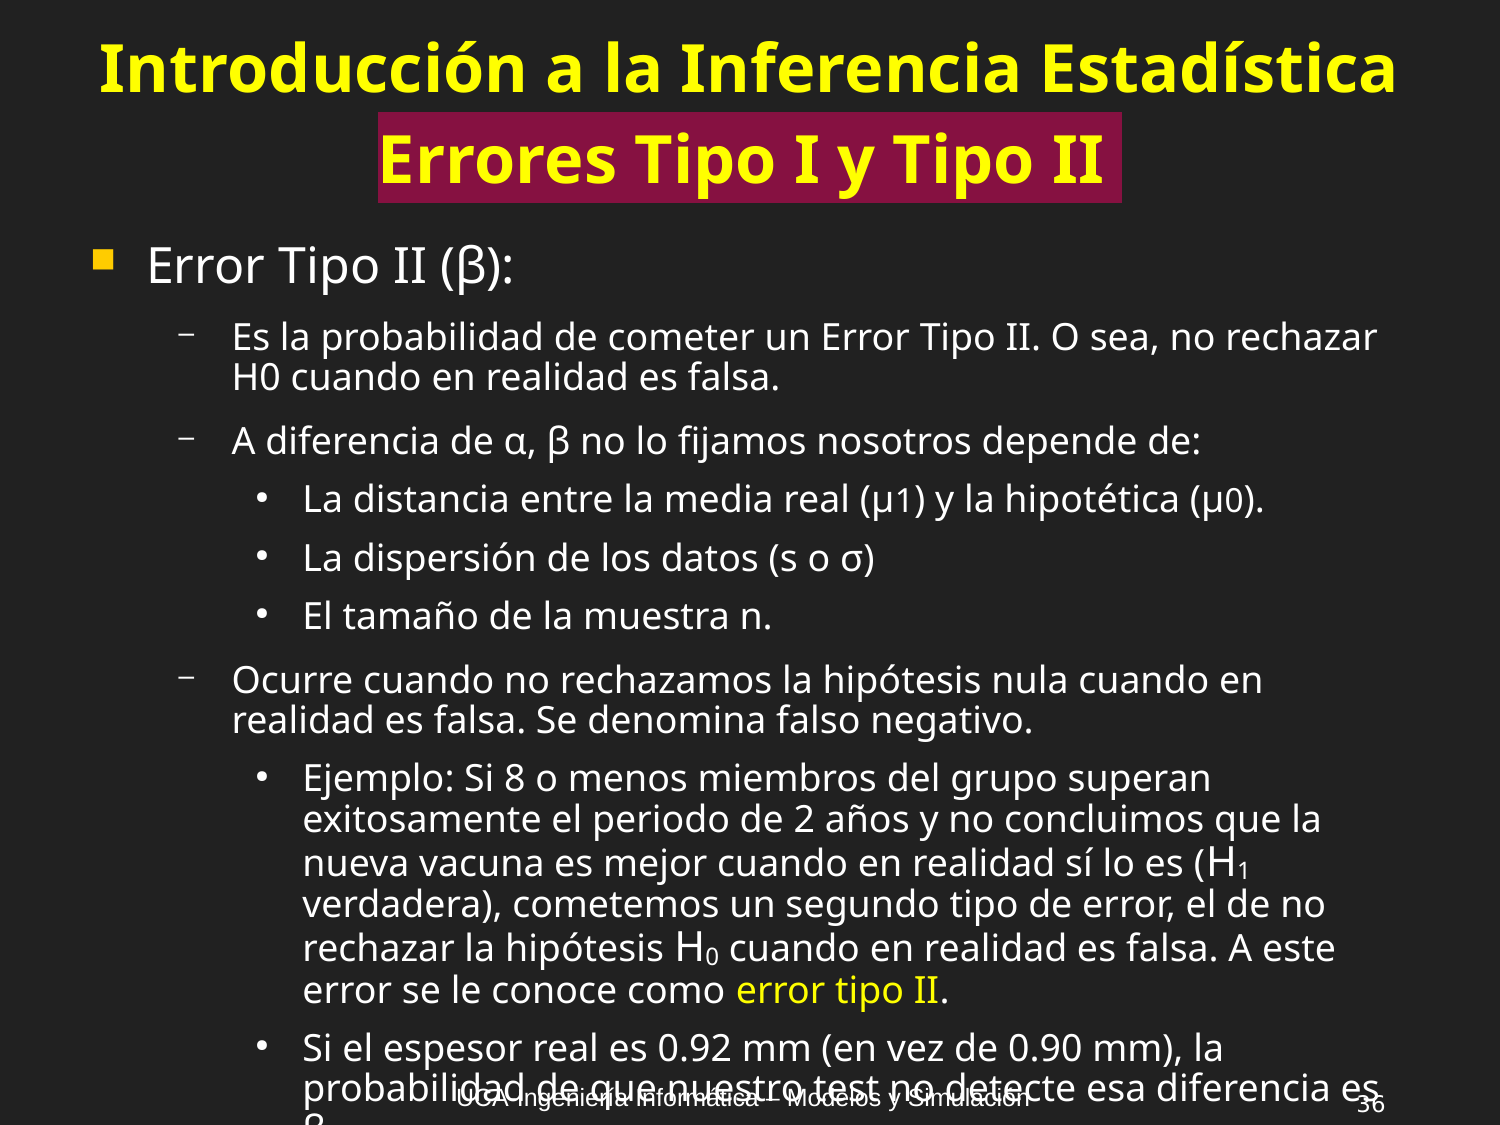

# Introducción a la Inferencia Estadística Errores Tipo I y Tipo II
Error Tipo II (β):
Es la probabilidad de cometer un Error Tipo II. O sea, no rechazar H0 cuando en realidad es falsa.
A diferencia de α, β no lo fijamos nosotros depende de:
La distancia entre la media real (μ1) y la hipotética (μ0).
La dispersión de los datos (s o σ)
El tamaño de la muestra n.
Ocurre cuando no rechazamos la hipótesis nula cuando en realidad es falsa. Se denomina falso negativo.
Ejemplo: Si 8 o menos miembros del grupo superan exitosamente el periodo de 2 años y no concluimos que la nueva vacuna es mejor cuando en realidad sí lo es (H1 verdadera), cometemos un segundo tipo de error, el de no rechazar la hipótesis H0 cuando en realidad es falsa. A este error se le conoce como error tipo II.
Si el espesor real es 0.92 mm (en vez de 0.90 mm), la probabilidad de que nuestro test no detecte esa diferencia es β.